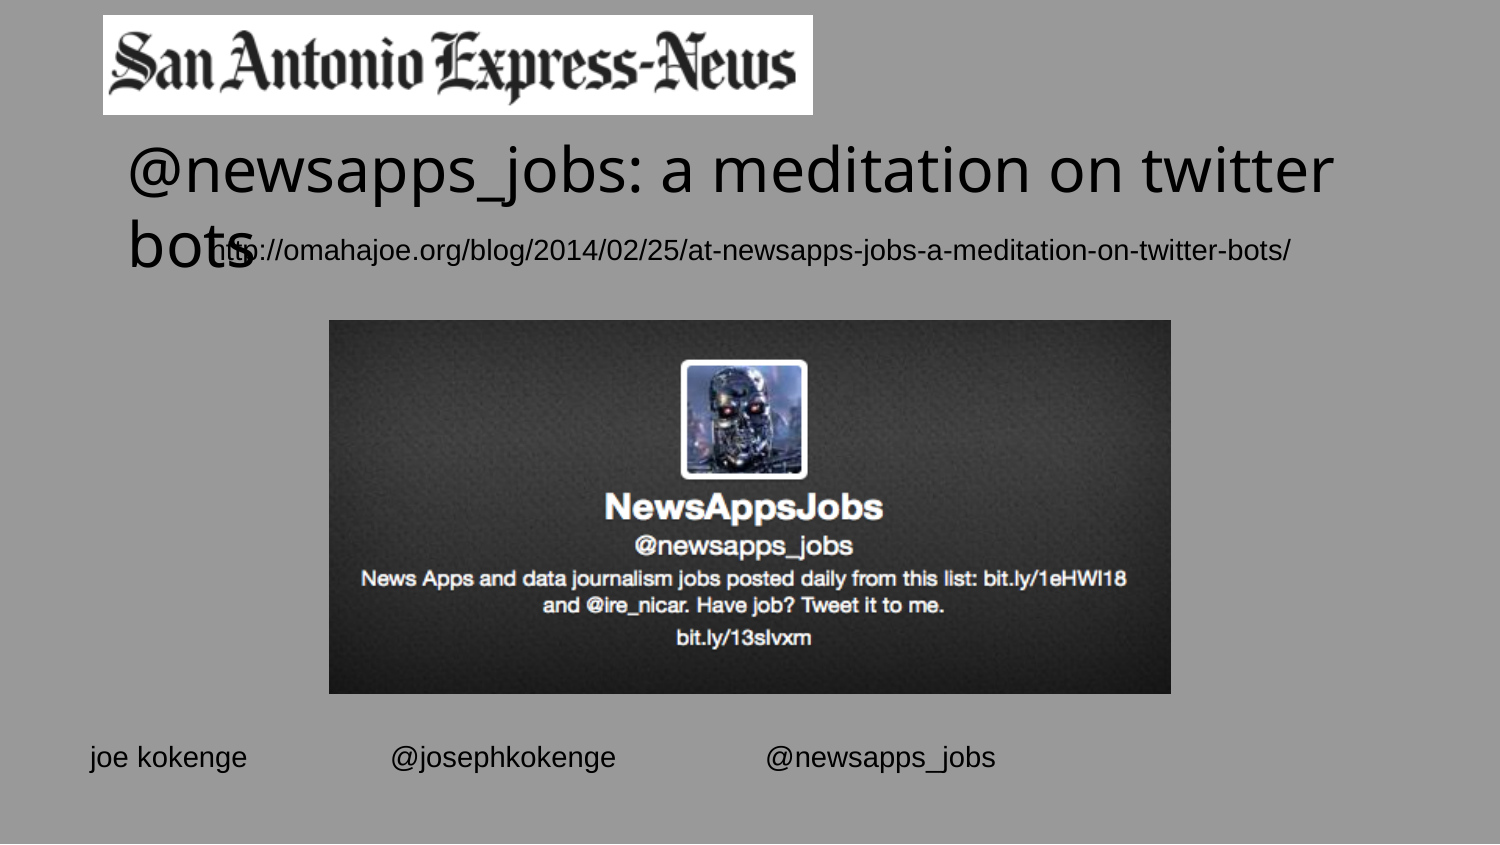

@newsapps_jobs: a meditation on twitter bots
http://omahajoe.org/blog/2014/02/25/at-newsapps-jobs-a-meditation-on-twitter-bots/
# joe kokenge		@josephkokenge		@newsapps_jobs